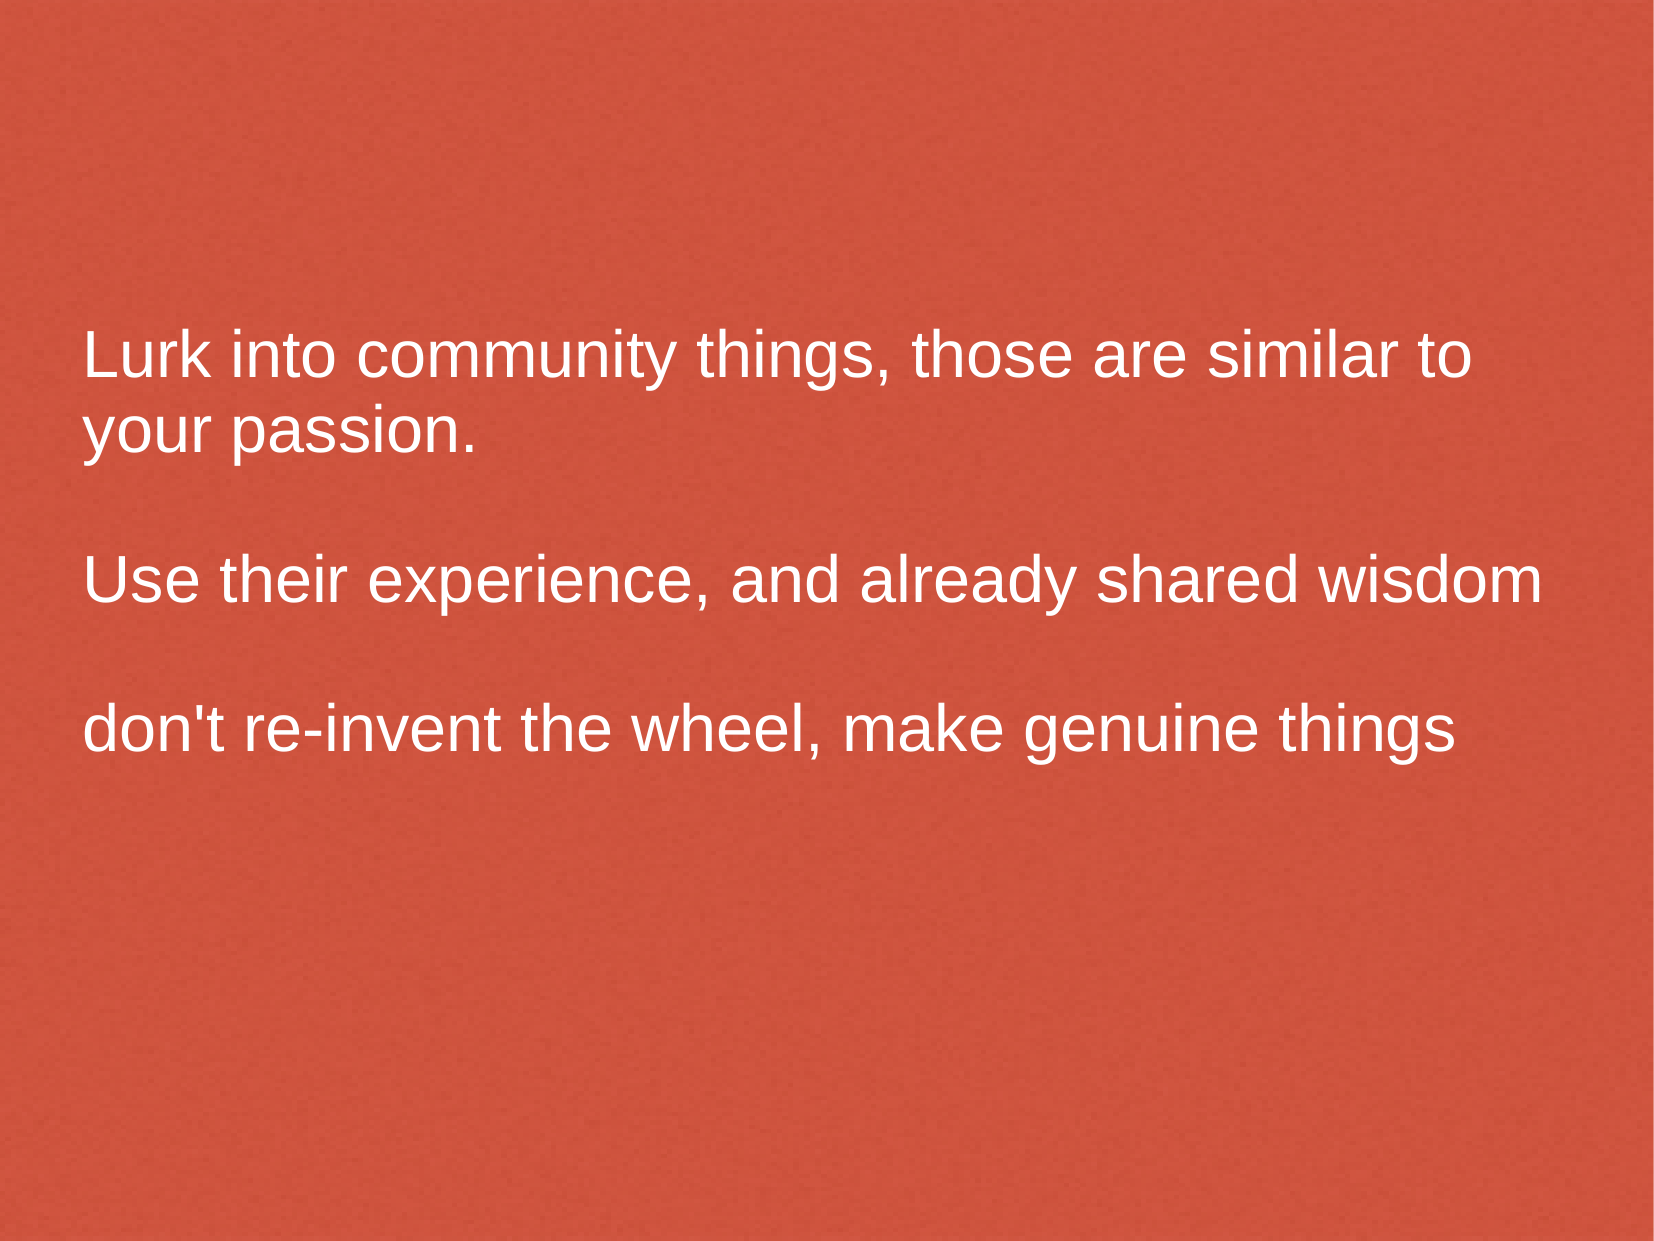

# Lurk into community things, those are similar to your passion.
Use their experience, and already shared wisdom
don't re-invent the wheel, make genuine things